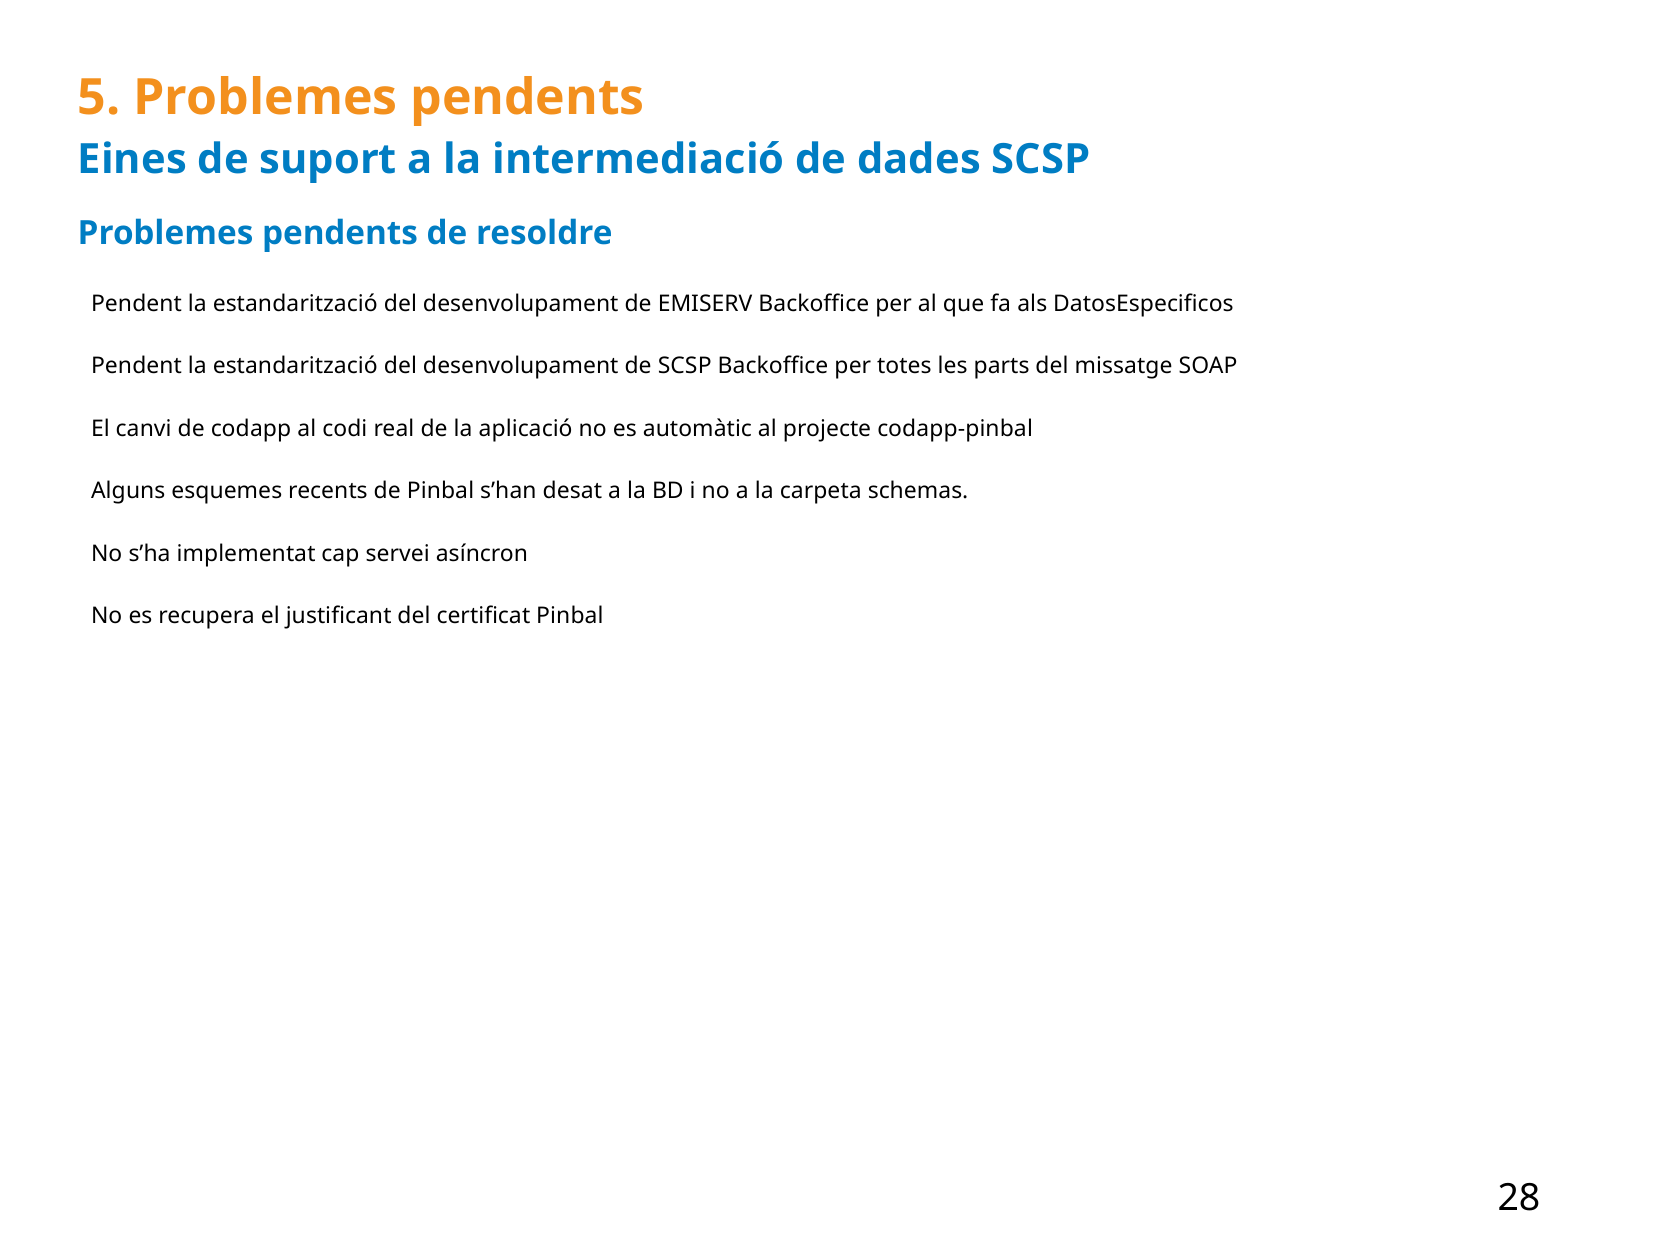

5. Problemes pendents
Eines de suport a la intermediació de dades SCSP
Problemes pendents de resoldre
Pendent la estandarització del desenvolupament de EMISERV Backoffice per al que fa als DatosEspecificos
Pendent la estandarització del desenvolupament de SCSP Backoffice per totes les parts del missatge SOAP
El canvi de codapp al codi real de la aplicació no es automàtic al projecte codapp-pinbal
Alguns esquemes recents de Pinbal s’han desat a la BD i no a la carpeta schemas.
No s’ha implementat cap servei asíncron
No es recupera el justificant del certificat Pinbal